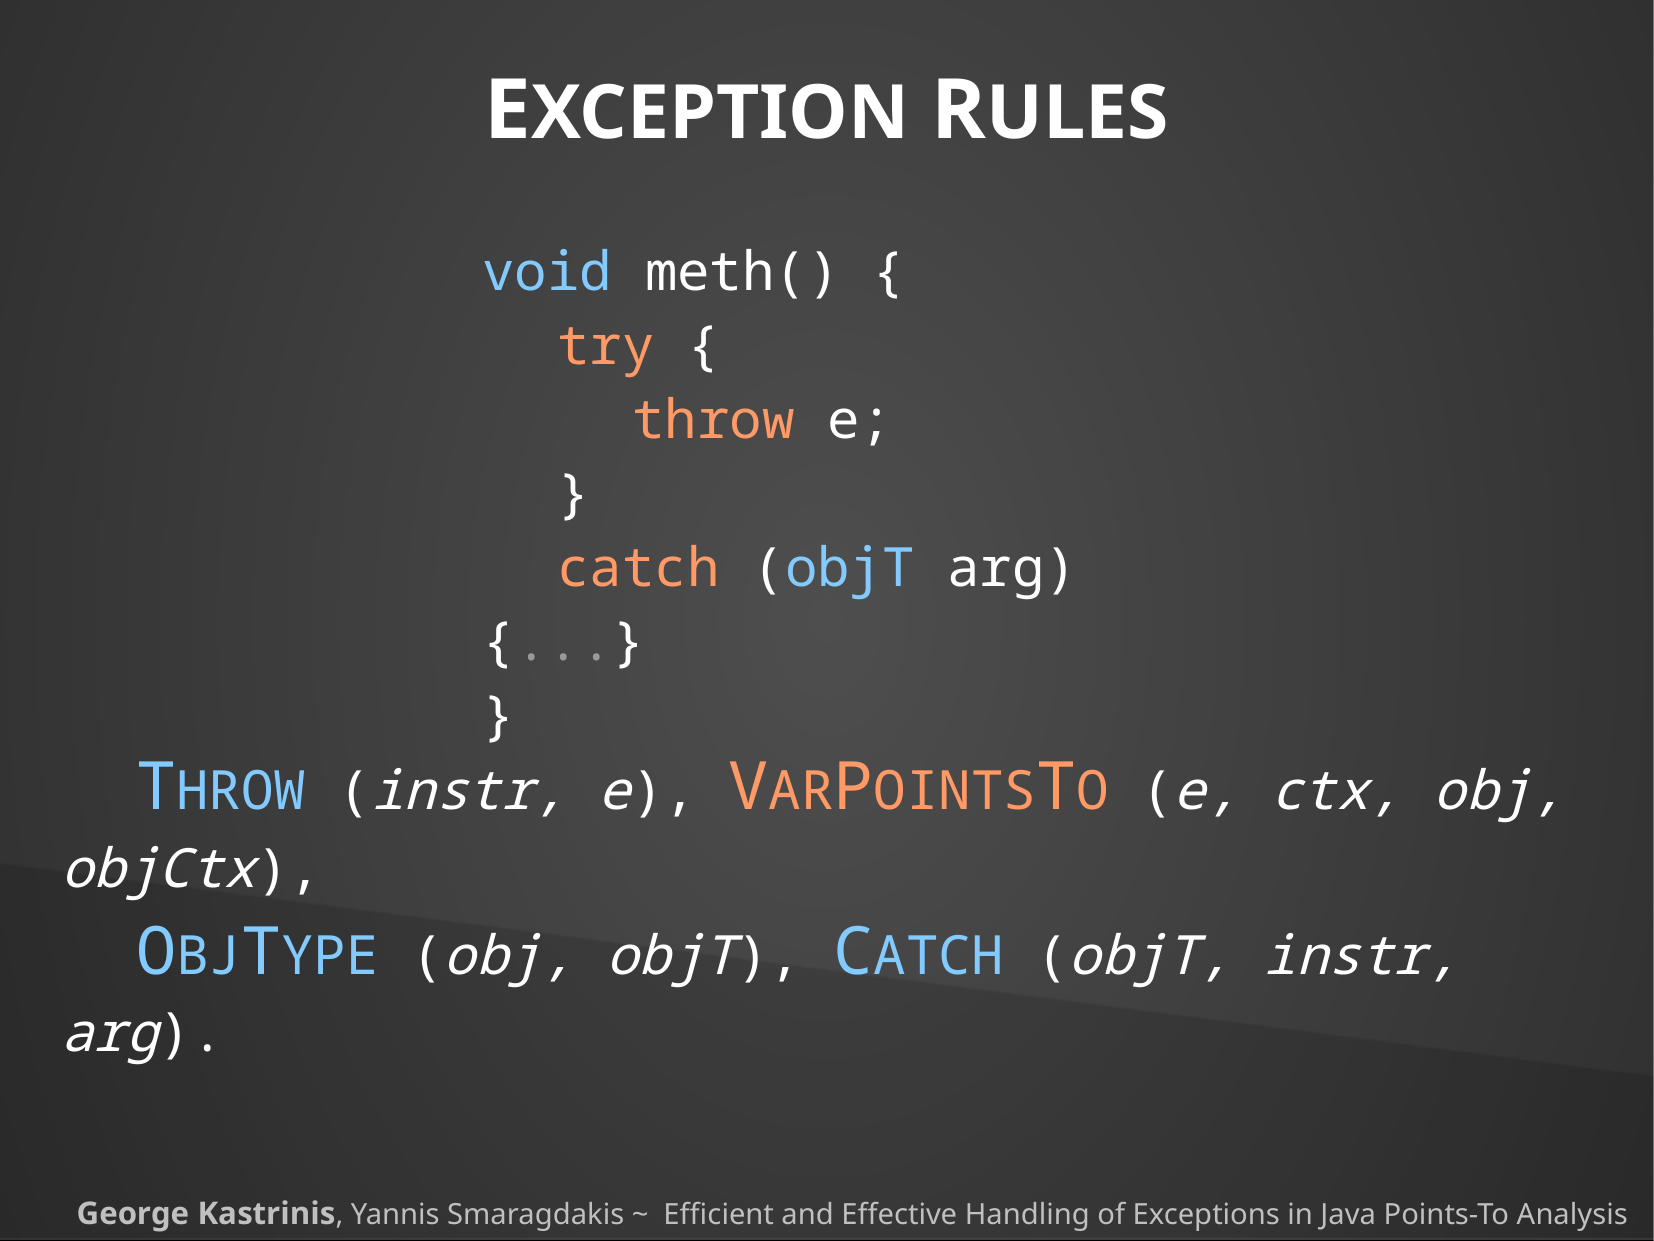

EXCEPTION RULES
void meth() {
	try {
		throw e;
	}
	catch (objT arg) {...}
}
	THROW (instr, e), VARPOINTSTO (e, ctx, obj, objCtx),
	OBJTYPE (obj, objT), CATCH (objT, instr, arg).